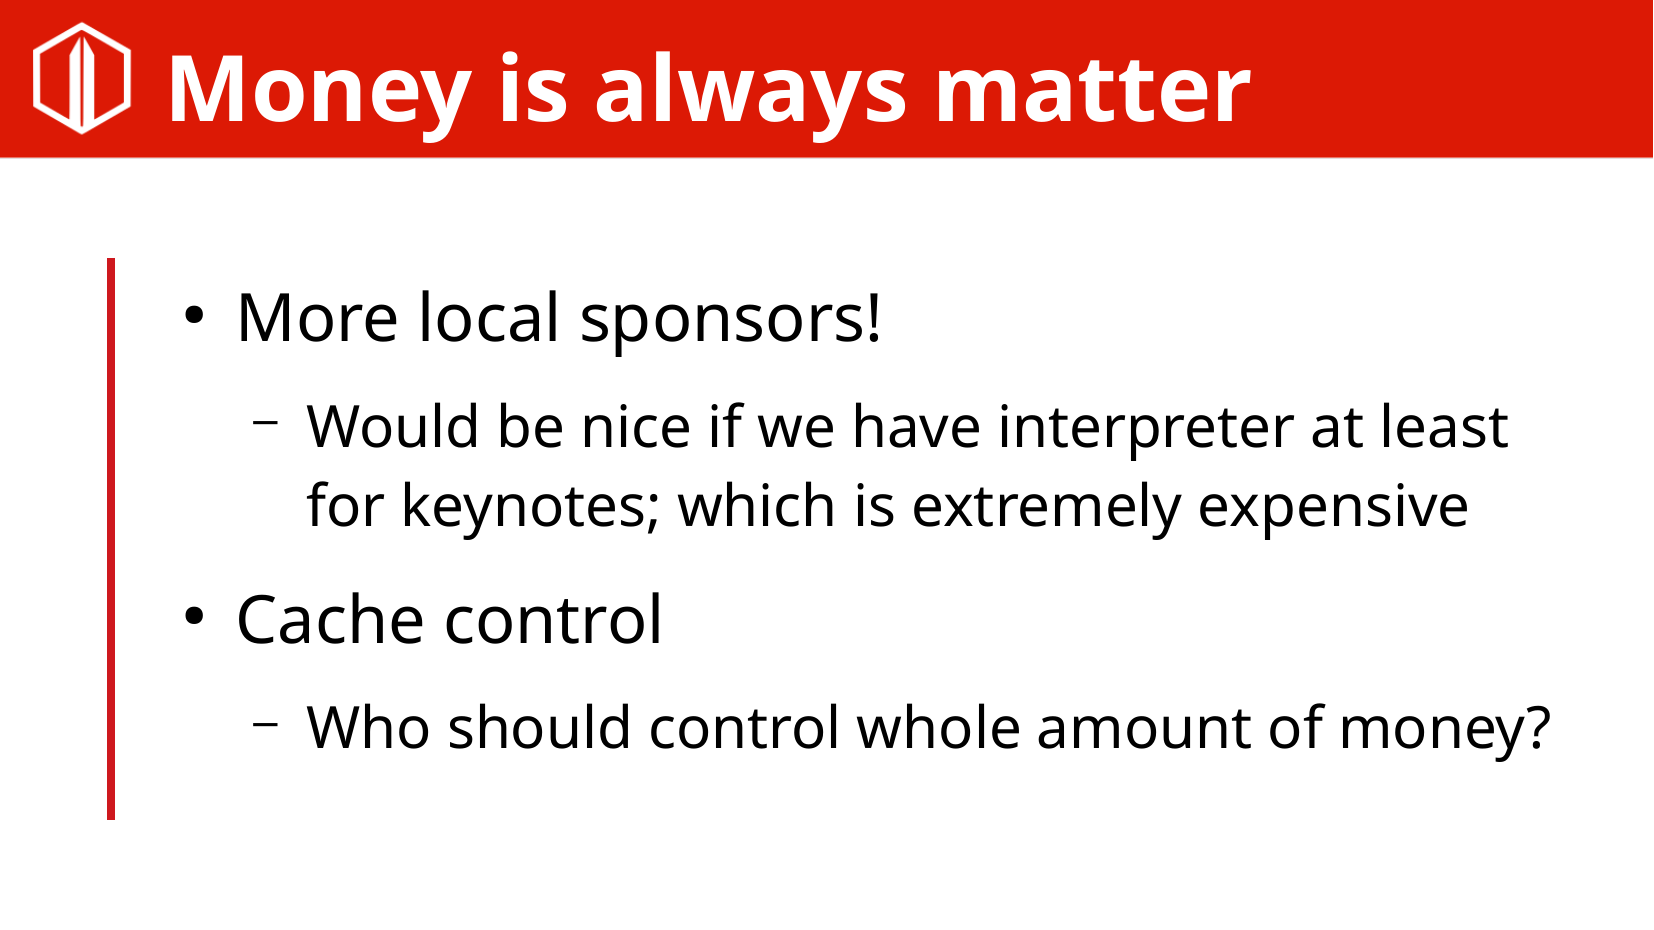

# Money is always matter
More local sponsors!
Would be nice if we have interpreter at least for keynotes; which is extremely expensive
Cache control
Who should control whole amount of money?